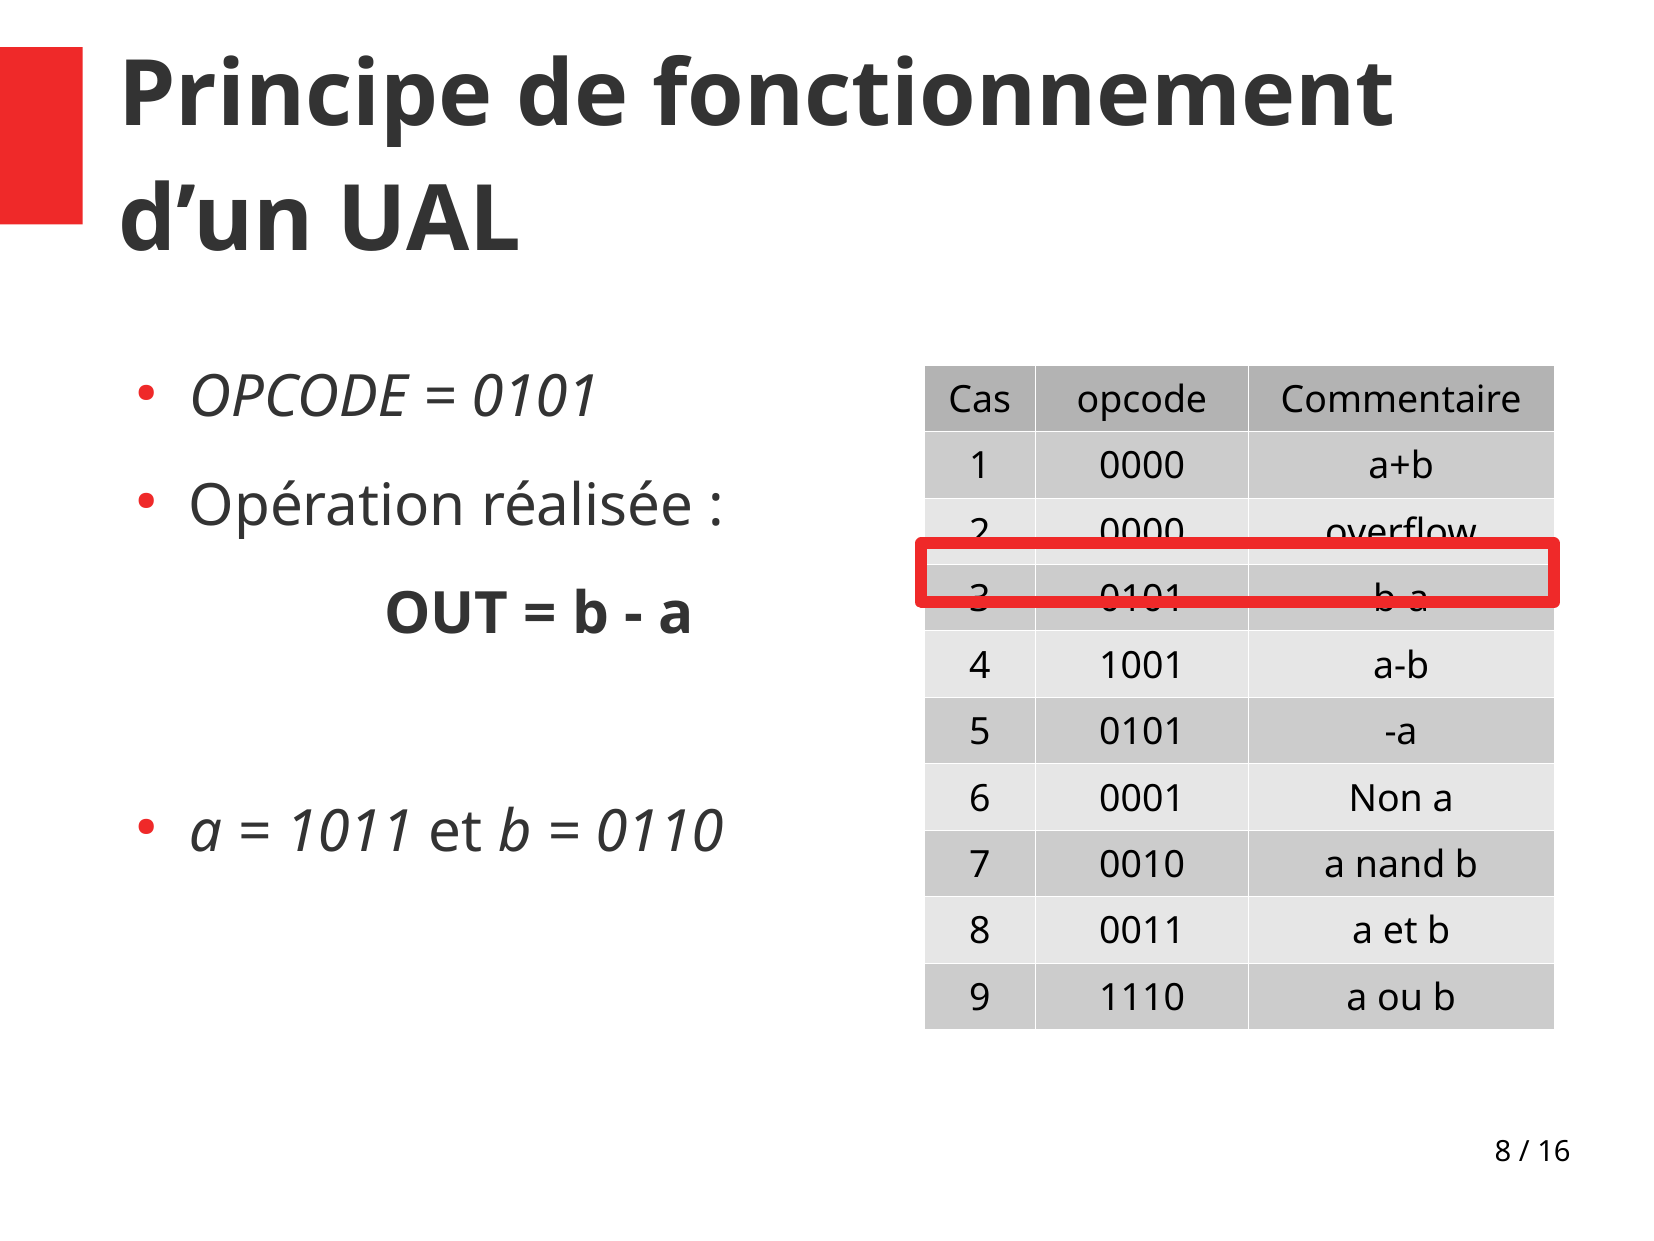

# Principe de fonctionnement d’un UAL
OPCODE = 0101
Opération réalisée :
 OUT = b - a
a = 1011 et b = 0110
| Cas | opcode | Commentaire |
| --- | --- | --- |
| 1 | 0000 | a+b |
| 2 | 0000 | overflow |
| 3 | 0101 | b-a |
| 4 | 1001 | a-b |
| 5 | 0101 | -a |
| 6 | 0001 | Non a |
| 7 | 0010 | a nand b |
| 8 | 0011 | a et b |
| 9 | 1110 | a ou b |
8